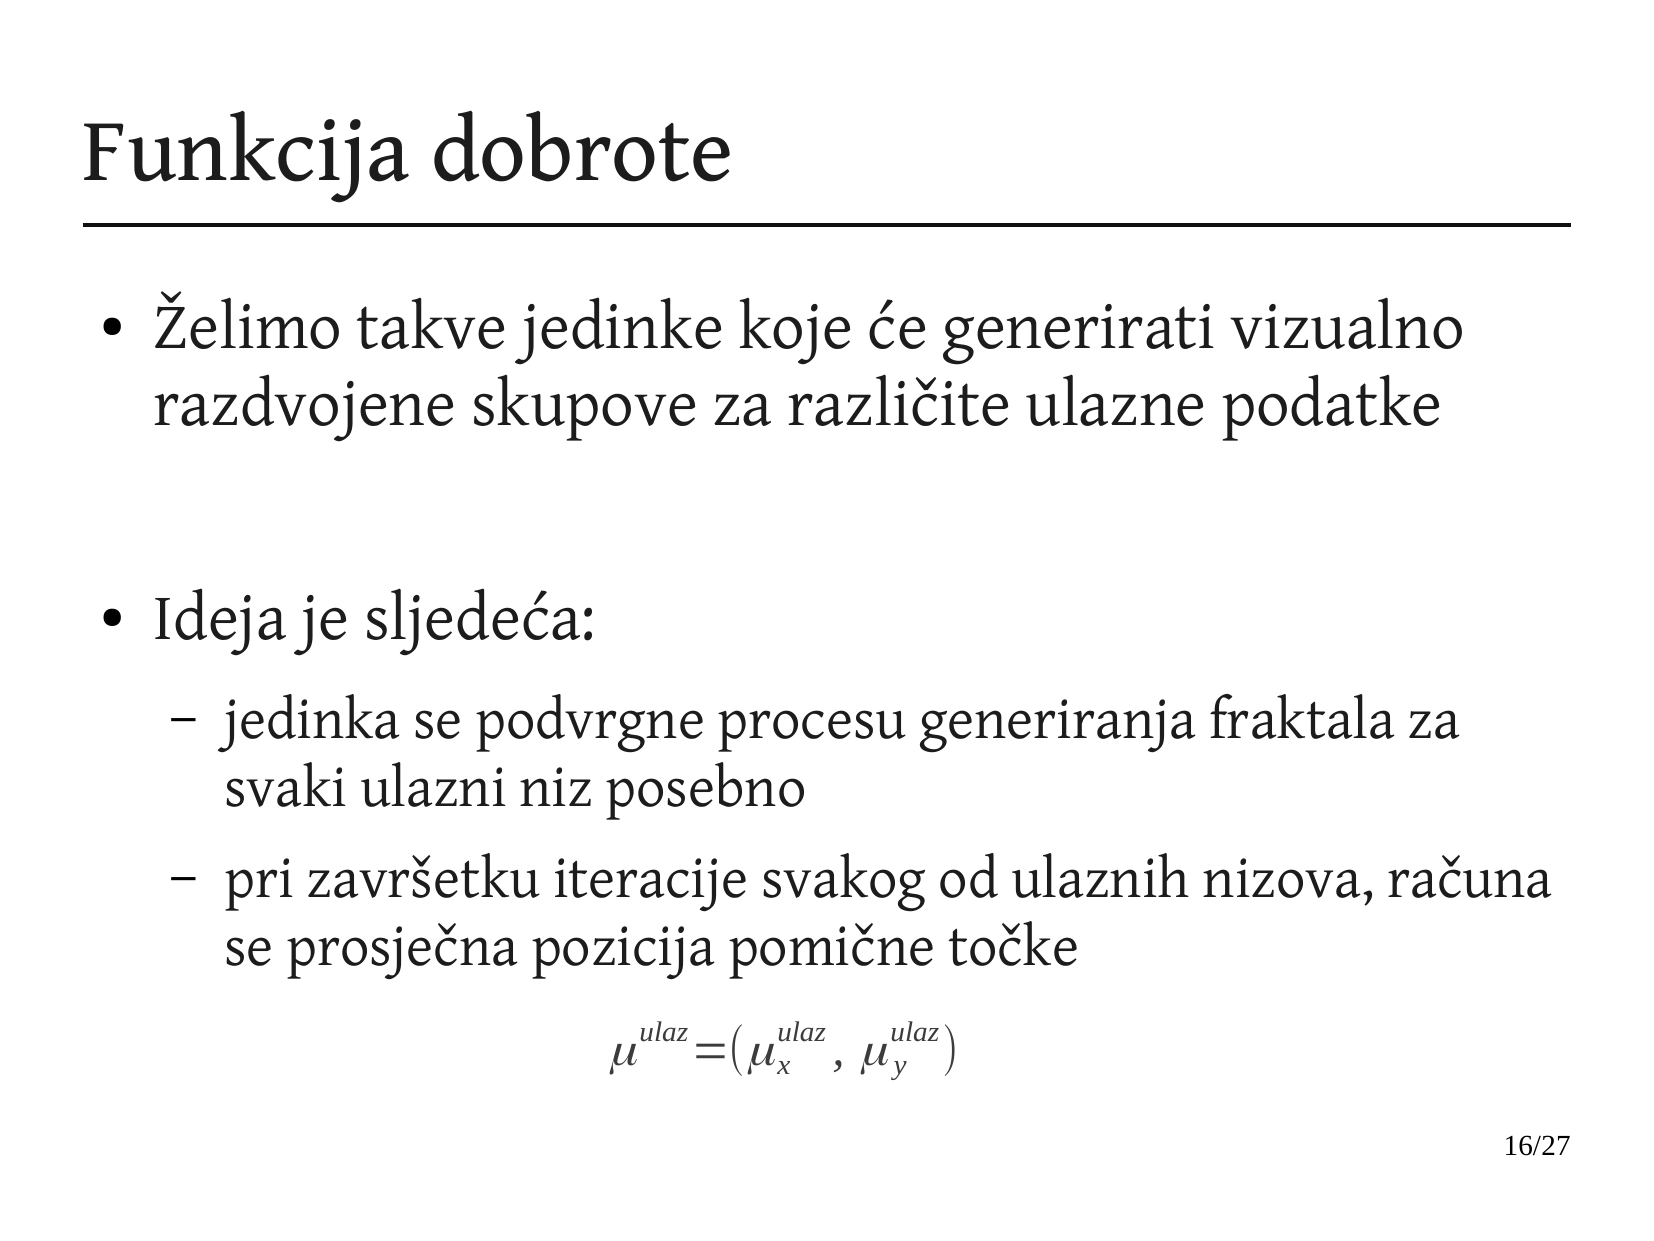

# Funkcija dobrote
Želimo takve jedinke koje će generirati vizualno razdvojene skupove za različite ulazne podatke
Ideja je sljedeća:
jedinka se podvrgne procesu generiranja fraktala za svaki ulazni niz posebno
pri završetku iteracije svakog od ulaznih nizova, računa se prosječna pozicija pomične točke
16